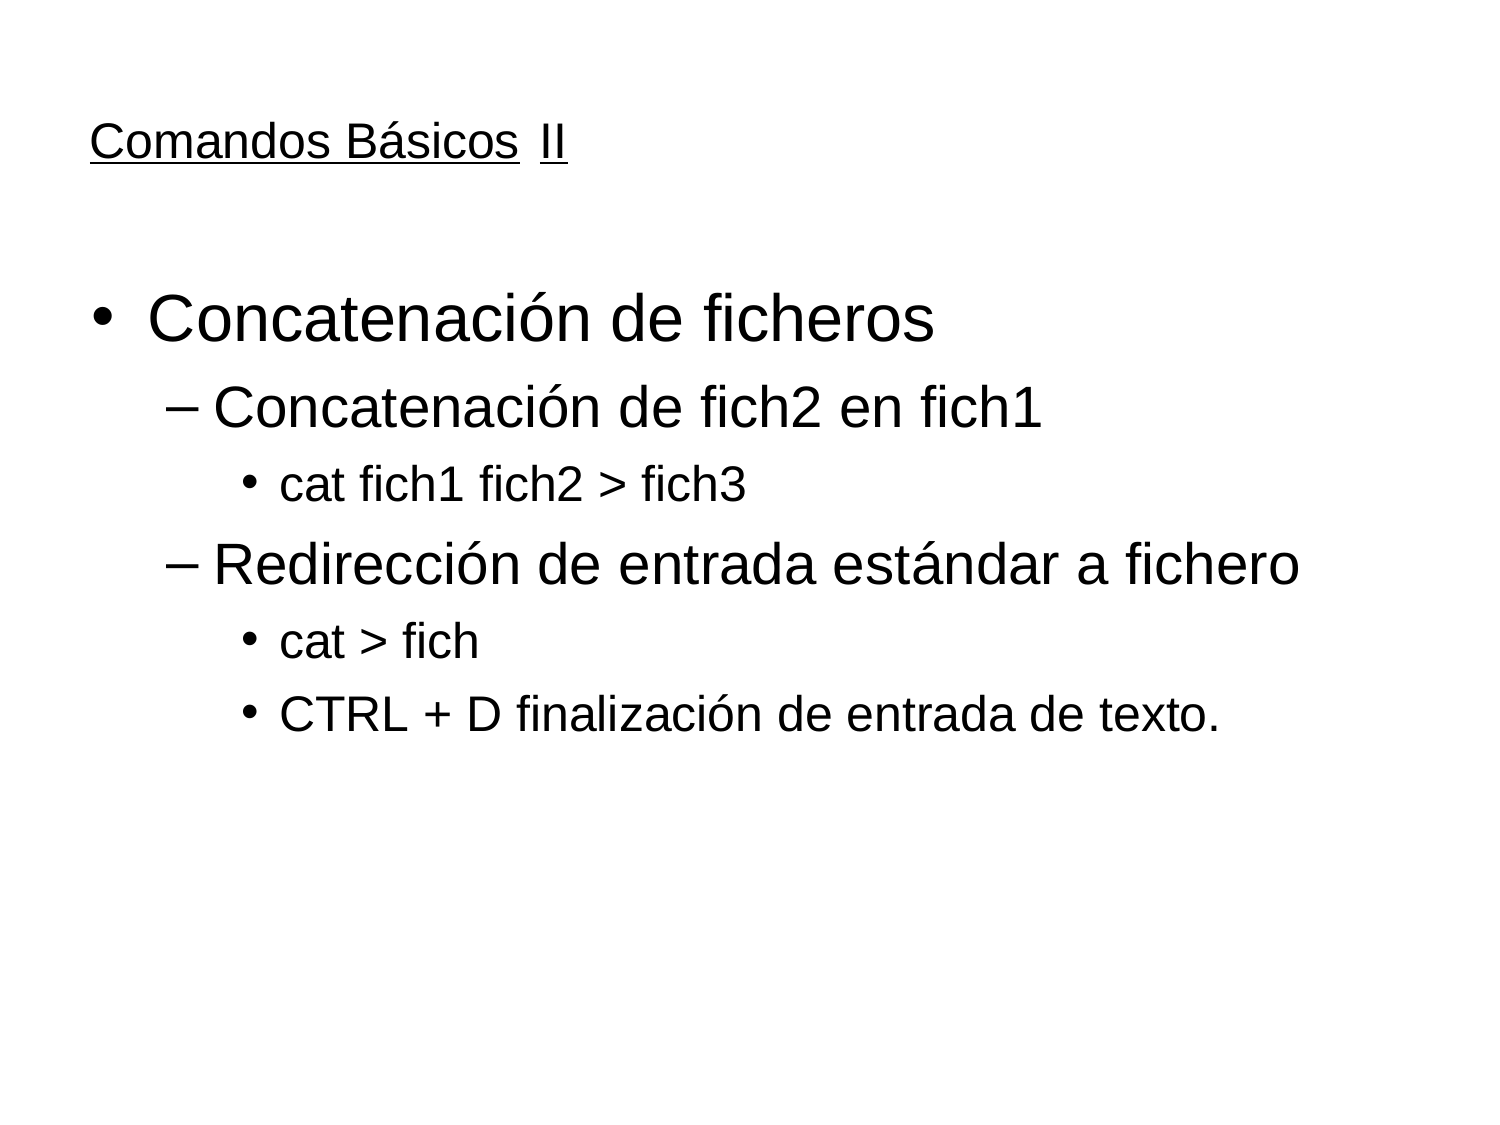

# Comandos Básicos	II
Concatenación de ficheros
Concatenación de fich2 en fich1
cat fich1 fich2 > fich3
Redirección de entrada estándar a fichero
cat > fich
CTRL + D finalización de entrada de texto.